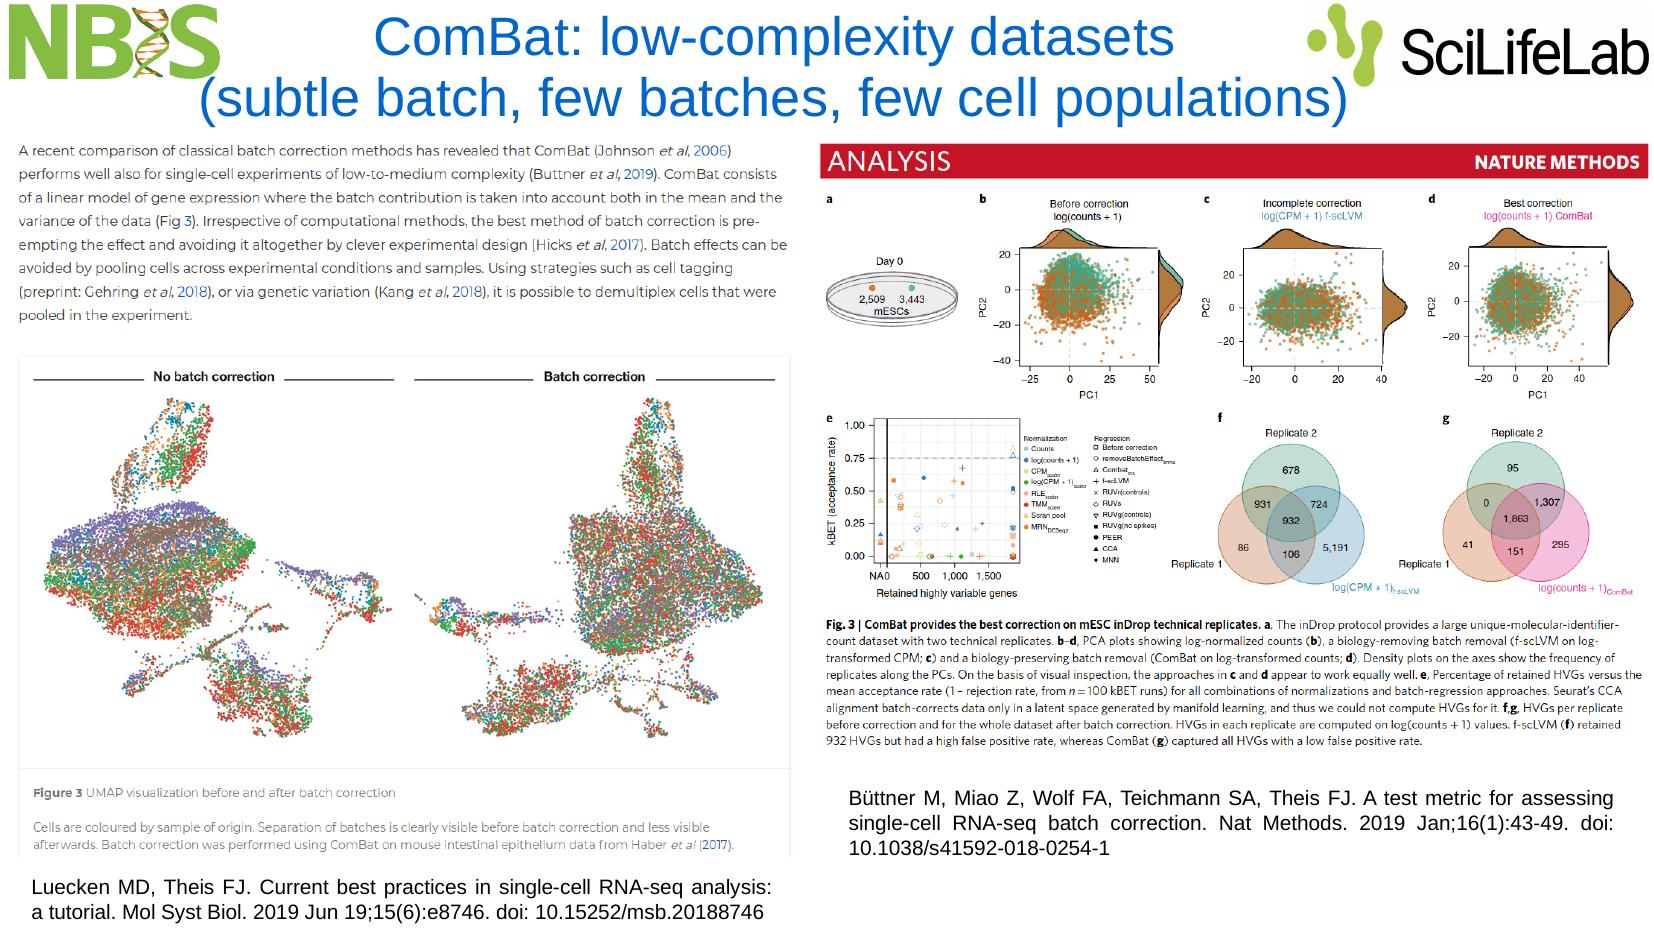

ComBat: low-complexity datasets
(subtle batch, few batches, few cell populations)
Büttner M, Miao Z, Wolf FA, Teichmann SA, Theis FJ. A test metric for assessing single-cell RNA-seq batch correction. Nat Methods. 2019 Jan;16(1):43-49. doi: 10.1038/s41592-018-0254-1
Luecken MD, Theis FJ. Current best practices in single-cell RNA-seq analysis:
a tutorial. Mol Syst Biol. 2019 Jun 19;15(6):e8746. doi: 10.15252/msb.20188746